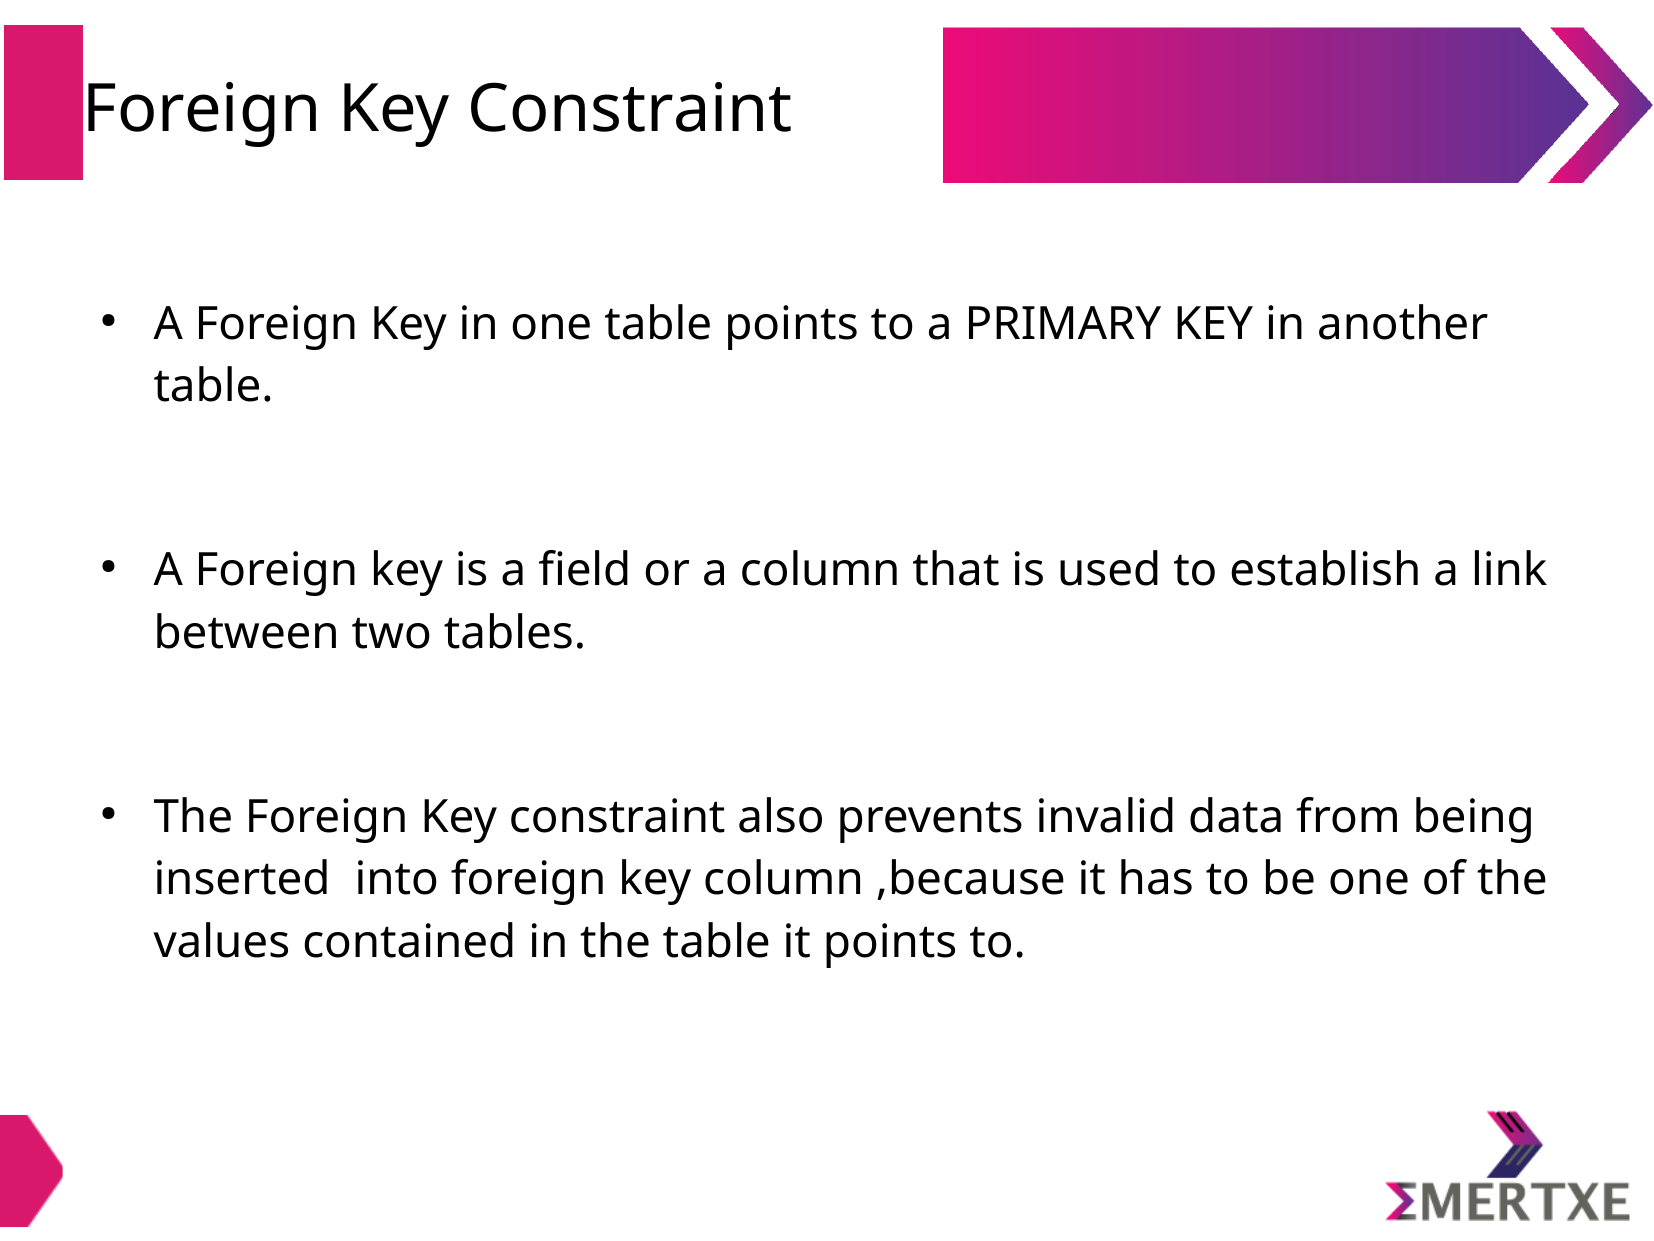

# Foreign Key Constraint
A Foreign Key in one table points to a PRIMARY KEY in another table.
A Foreign key is a field or a column that is used to establish a link between two tables.
The Foreign Key constraint also prevents invalid data from being inserted into foreign key column ,because it has to be one of the values contained in the table it points to.